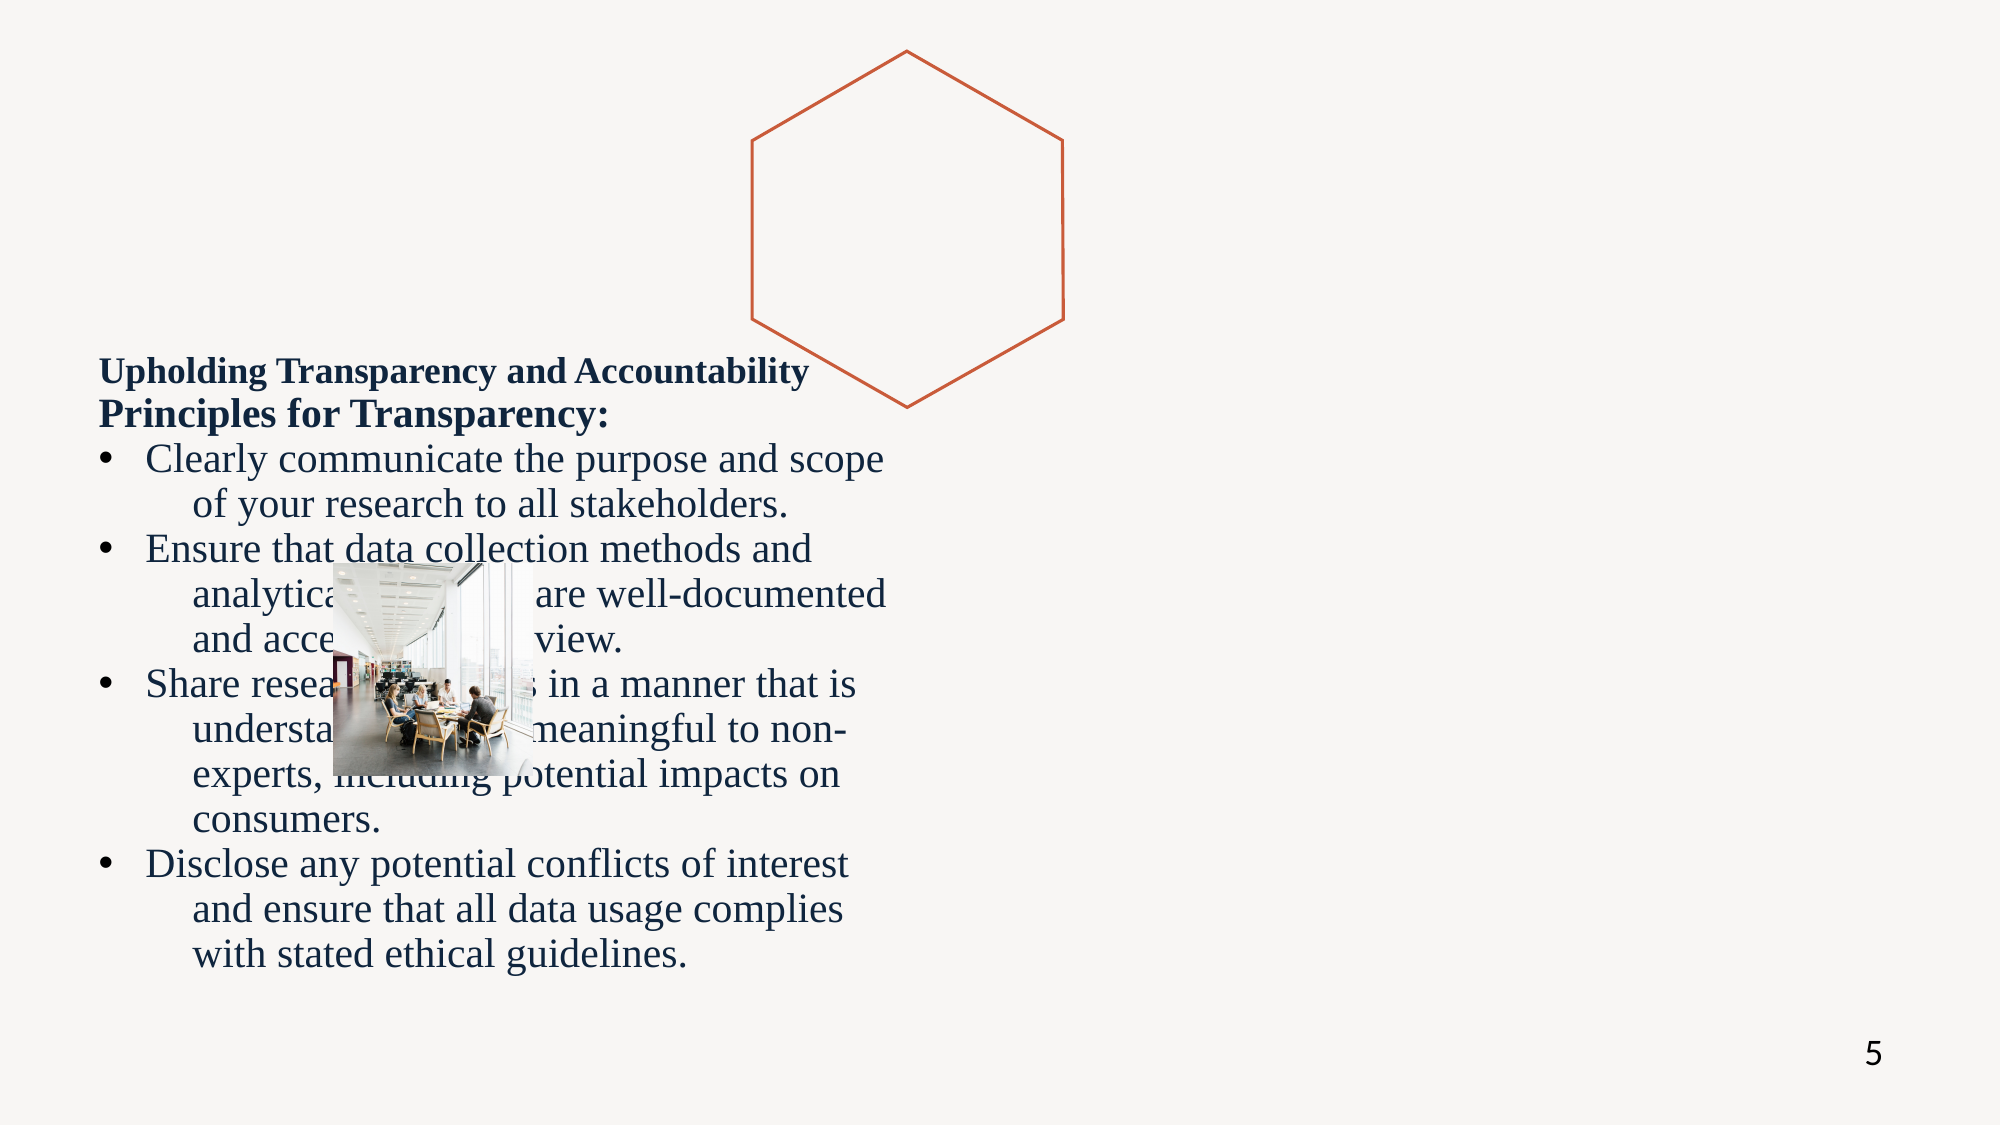

# Upholding Transparency and Accountability
Principles for Transparency:
Clearly communicate the purpose and scope of your research to all stakeholders.
Ensure that data collection methods and analytical processes are well-documented and accessible for review.
Share research findings in a manner that is understandable and meaningful to non-experts, including potential impacts on consumers.
Disclose any potential conflicts of interest and ensure that all data usage complies with stated ethical guidelines.